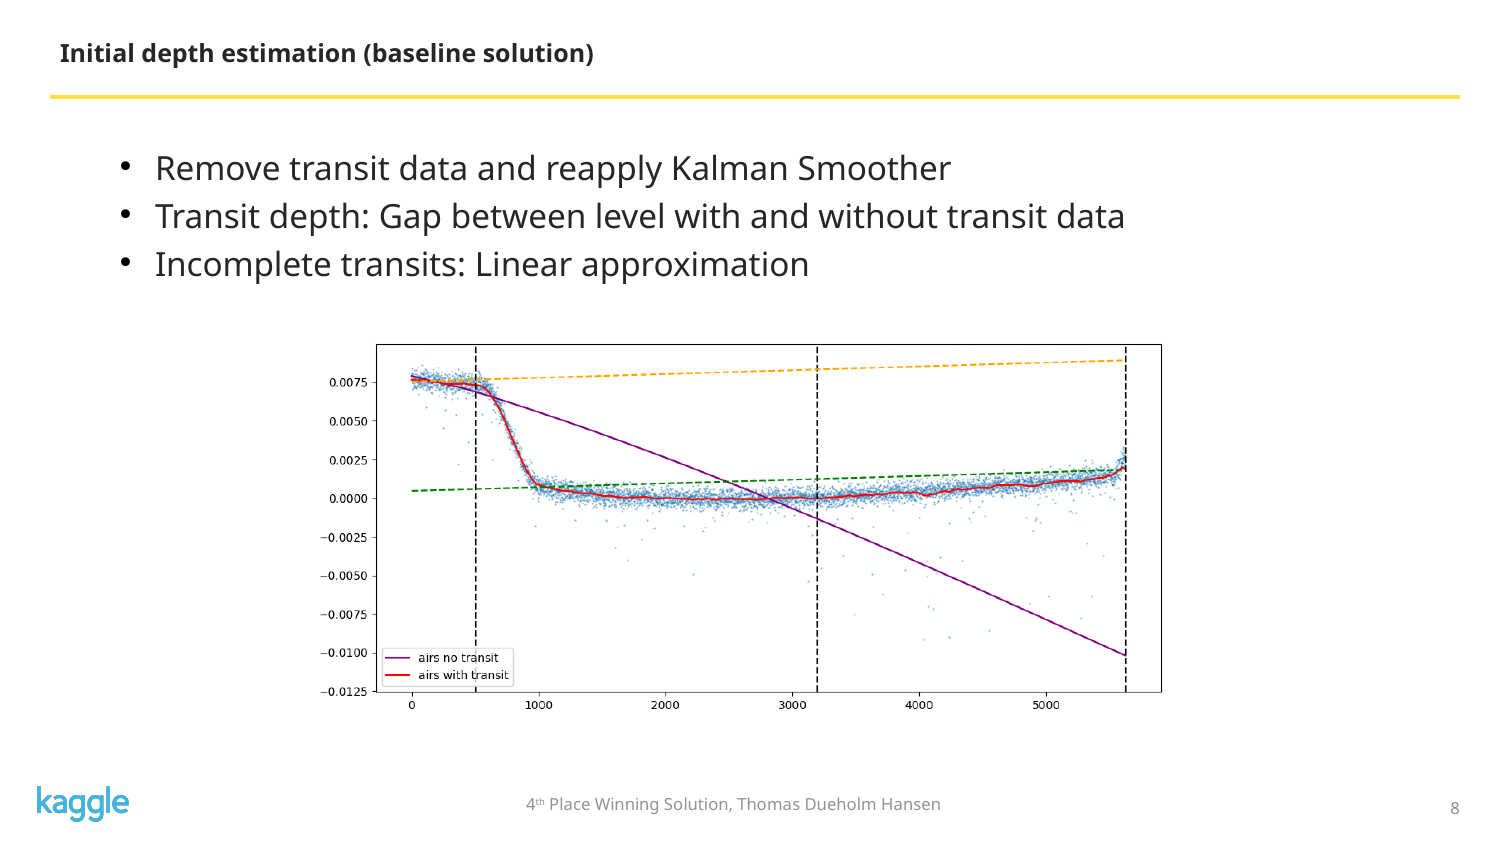

Initial depth estimation (baseline solution)
Remove transit data and reapply Kalman Smoother
Transit depth: Gap between level with and without transit data
Incomplete transits: Linear approximation